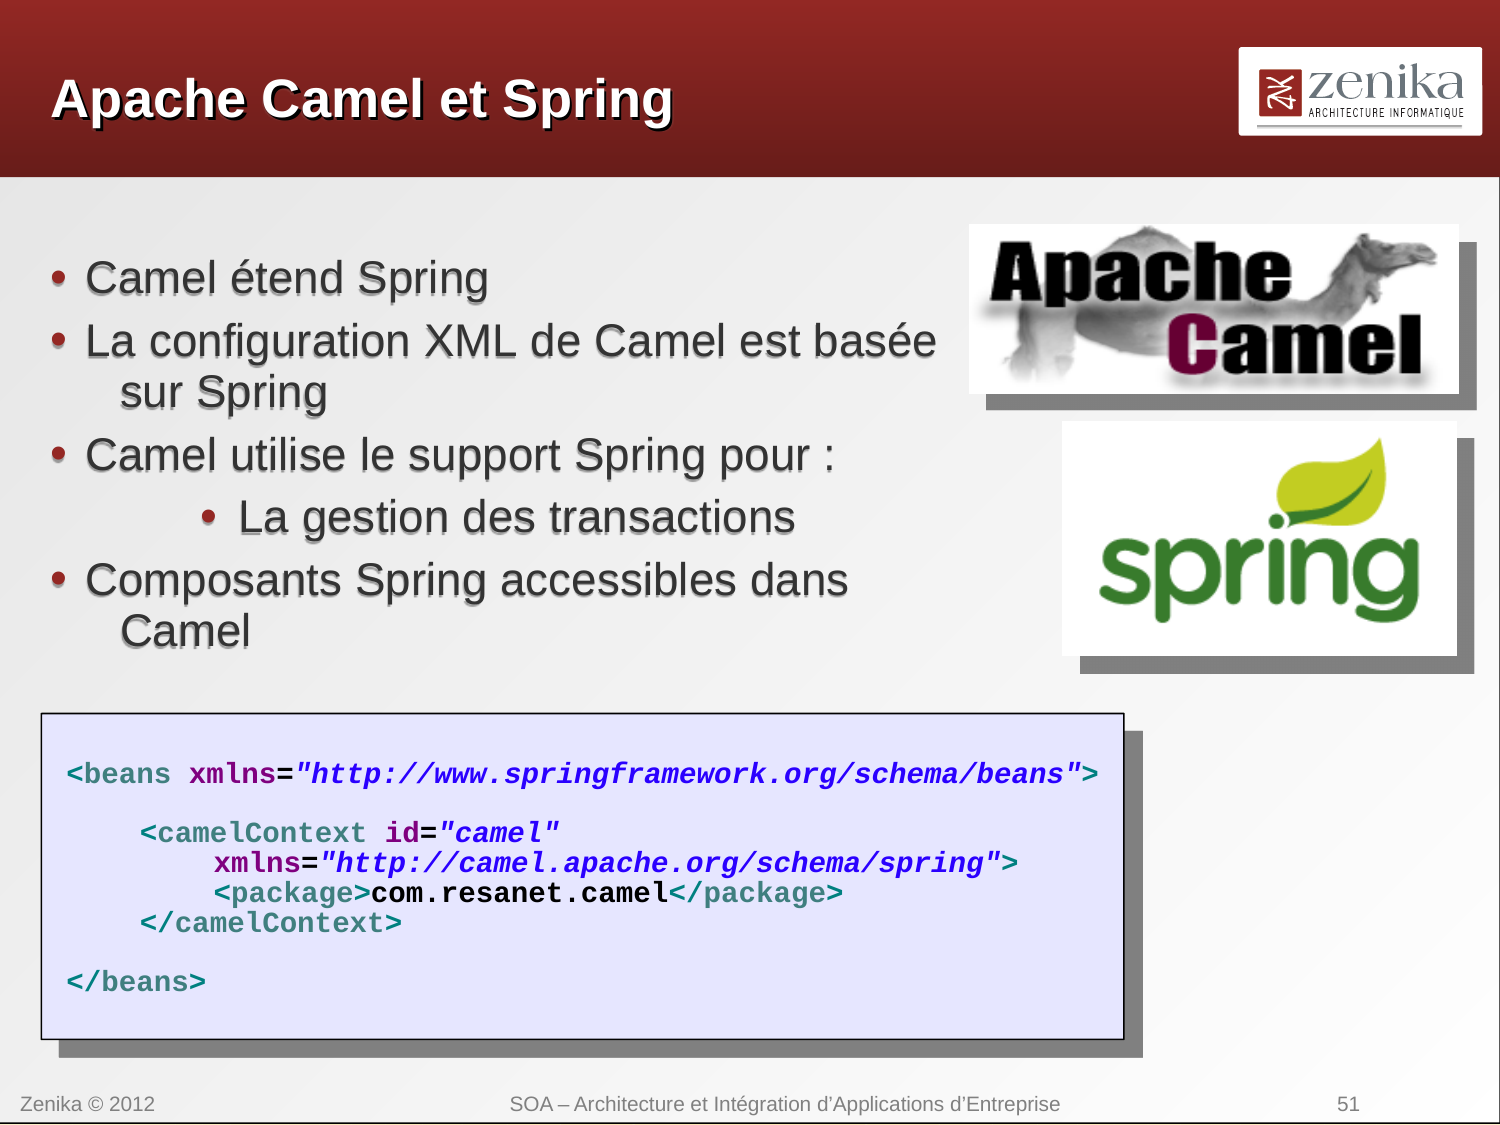

# Apache Camel et Spring
Camel étend Spring
La configuration XML de Camel est basée sur Spring
Camel utilise le support Spring pour :
La gestion des transactions
Composants Spring accessibles dans Camel
<beans xmlns="http://www.springframework.org/schema/beans">
	<camelContext id="camel"
		xmlns="http://camel.apache.org/schema/spring">
		<package>com.resanet.camel</package>
	</camelContext>
</beans>